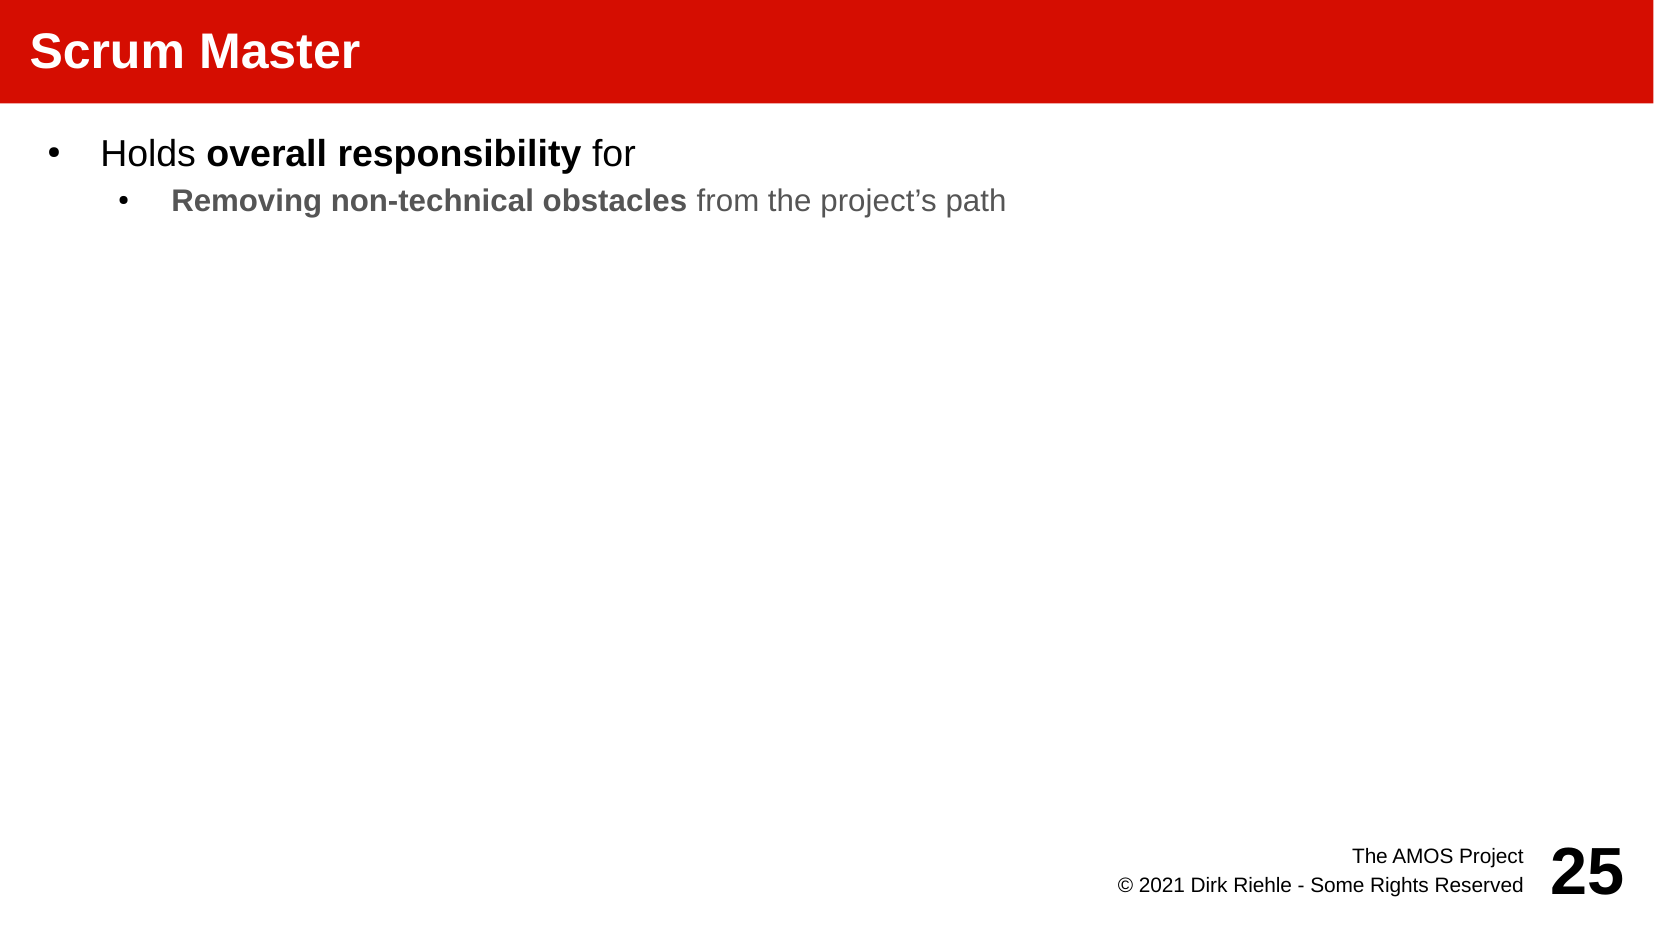

# Scrum Master
Holds overall responsibility for
Removing non-technical obstacles from the project’s path
The AMOS Project
25
© 2021 Dirk Riehle - Some Rights Reserved